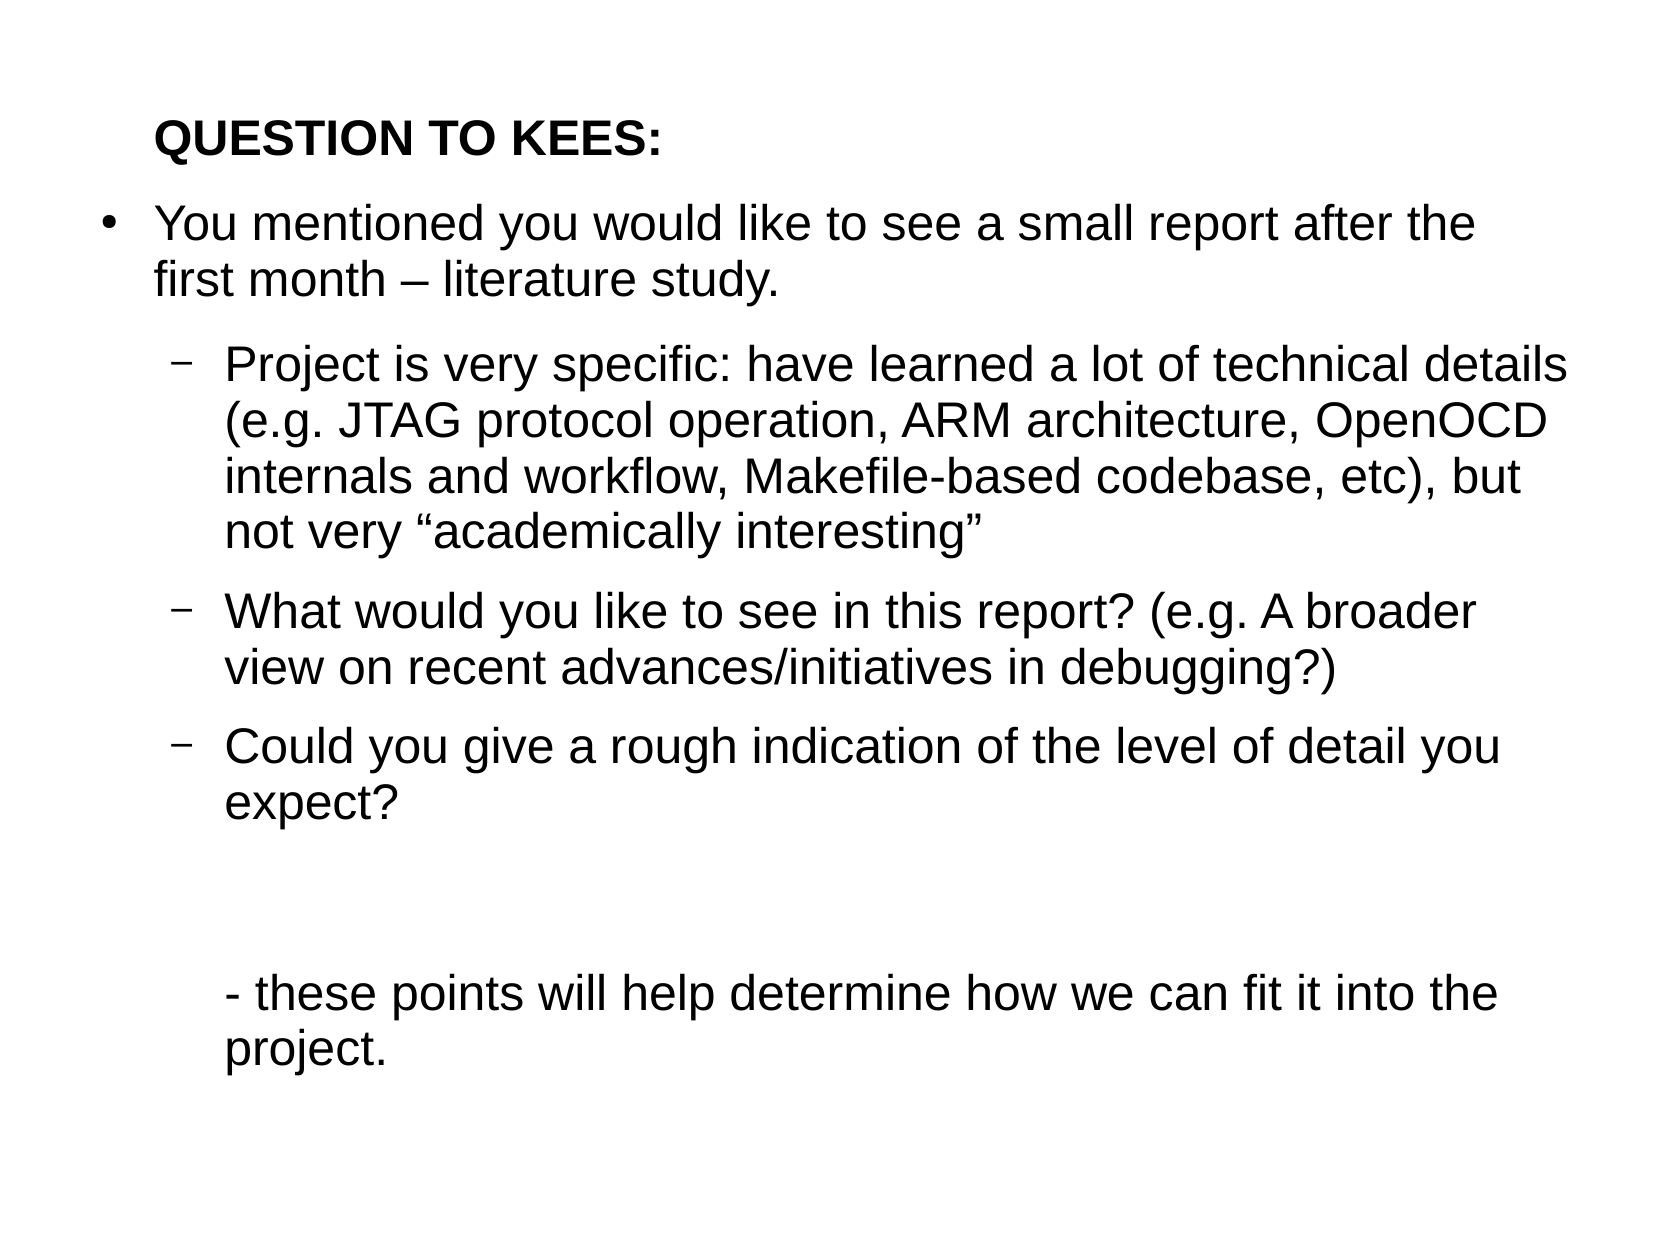

# QUESTION TO KEES:
You mentioned you would like to see a small report after the first month – literature study.
Project is very specific: have learned a lot of technical details (e.g. JTAG protocol operation, ARM architecture, OpenOCD internals and workflow, Makefile-based codebase, etc), but not very “academically interesting”
What would you like to see in this report? (e.g. A broader view on recent advances/initiatives in debugging?)
Could you give a rough indication of the level of detail you expect?
- these points will help determine how we can fit it into the project.